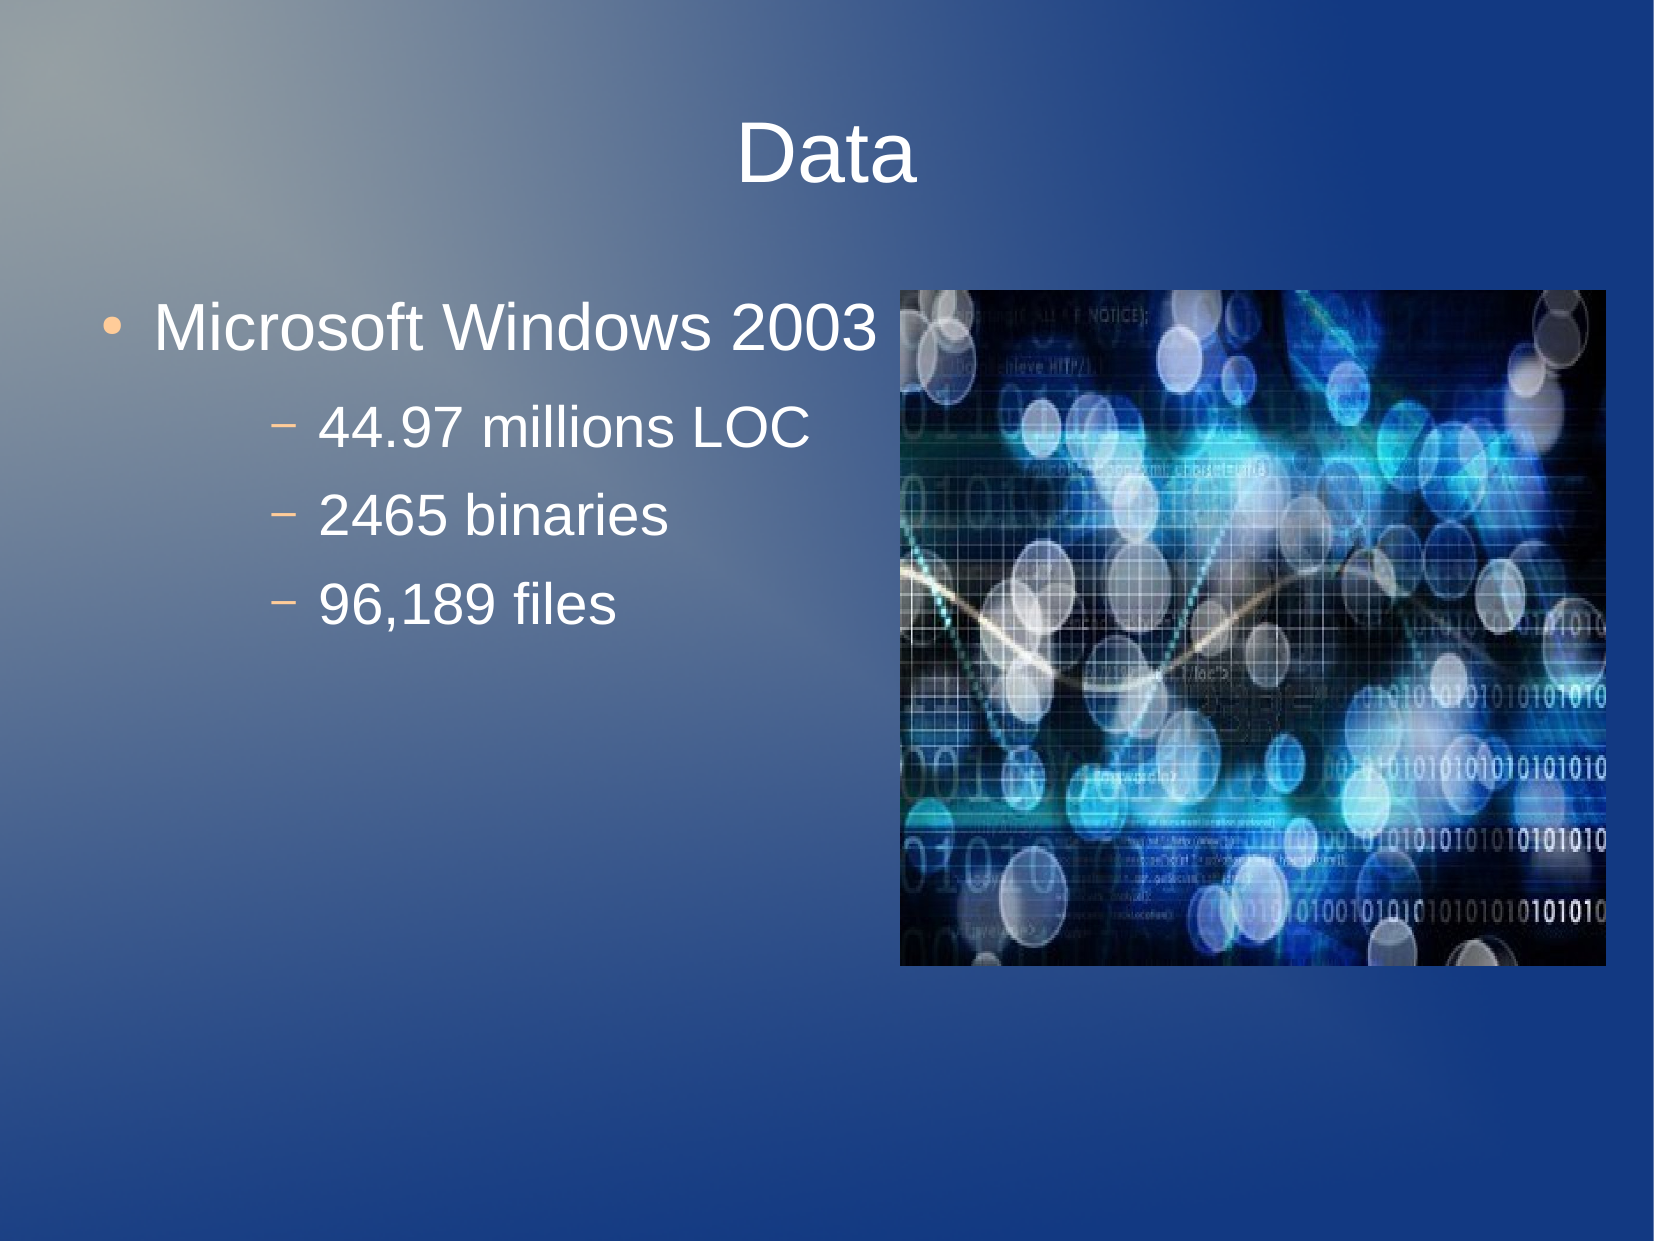

# Data
Microsoft Windows 2003
44.97 millions LOC
2465 binaries
96,189 files